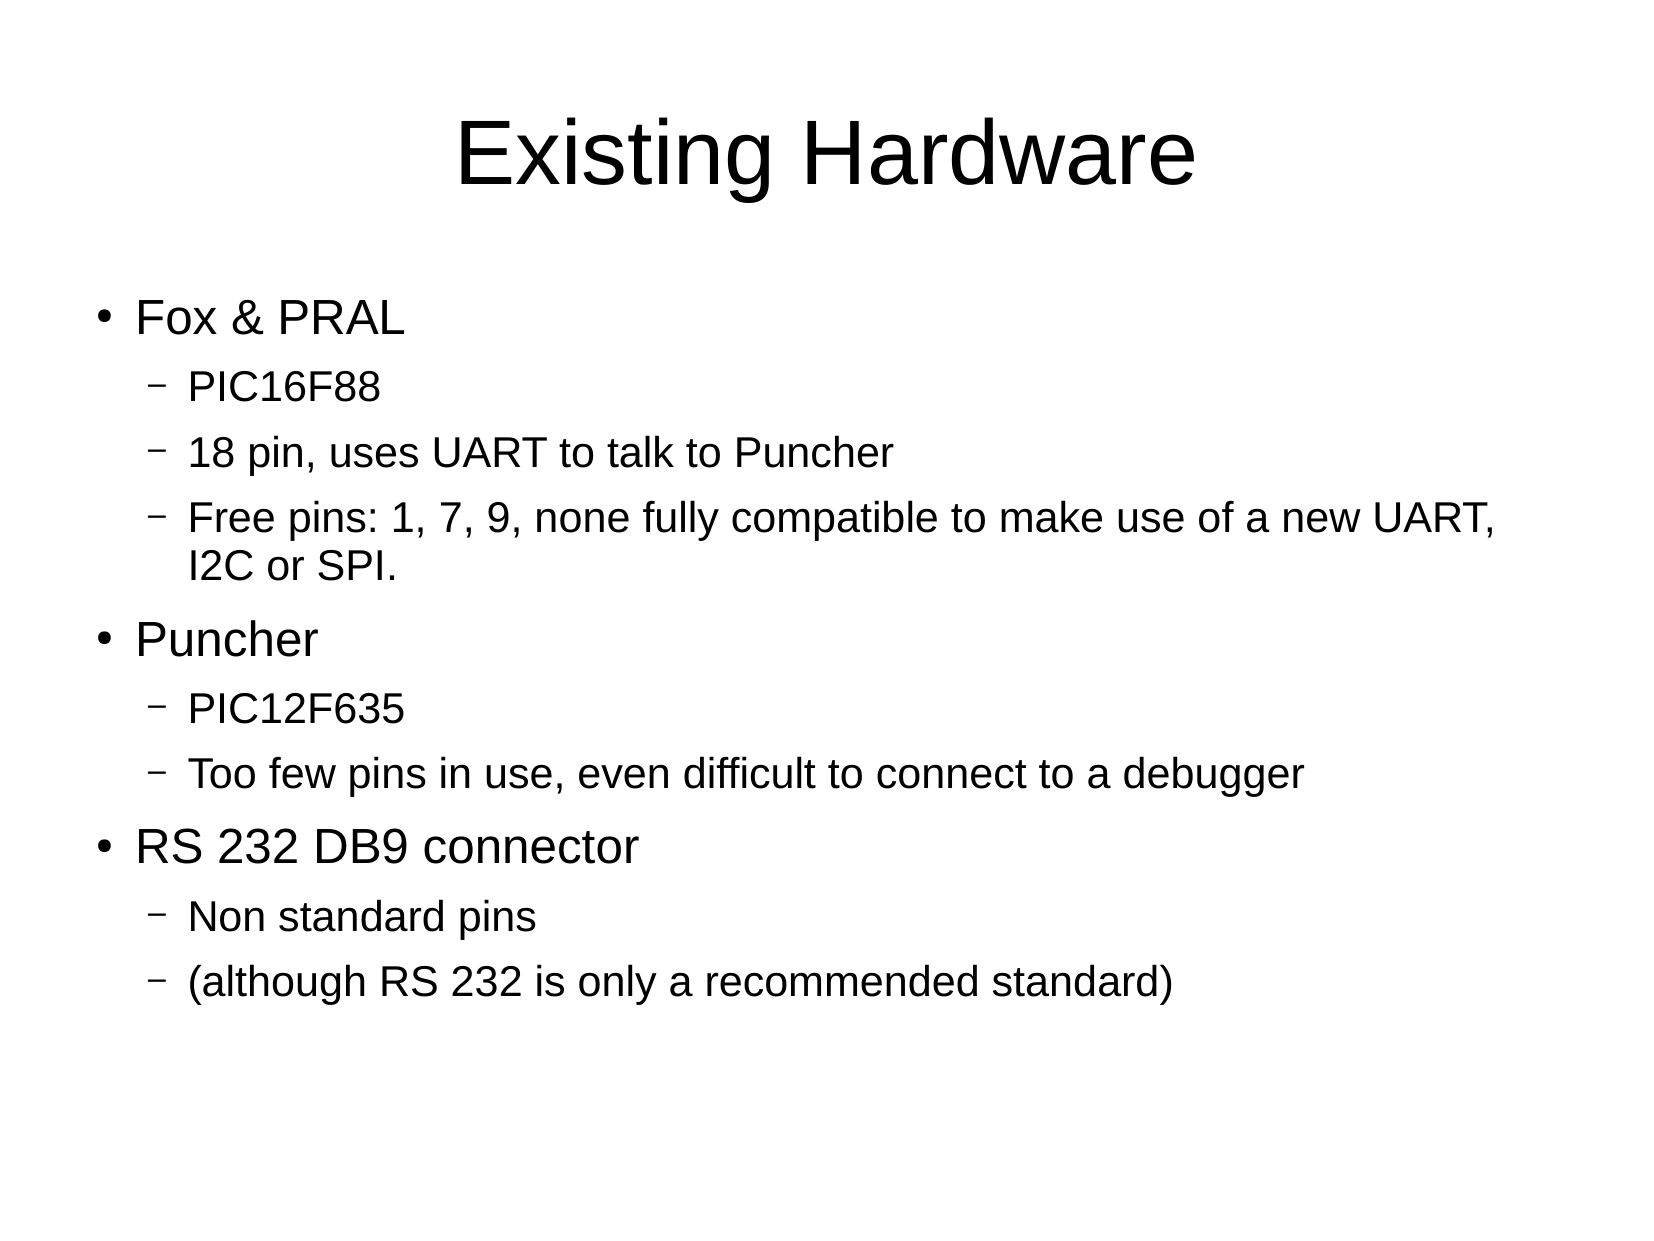

# Existing Hardware
Fox & PRAL
PIC16F88
18 pin, uses UART to talk to Puncher
Free pins: 1, 7, 9, none fully compatible to make use of a new UART, I2C or SPI.
Puncher
PIC12F635
Too few pins in use, even difficult to connect to a debugger
RS 232 DB9 connector
Non standard pins
(although RS 232 is only a recommended standard)